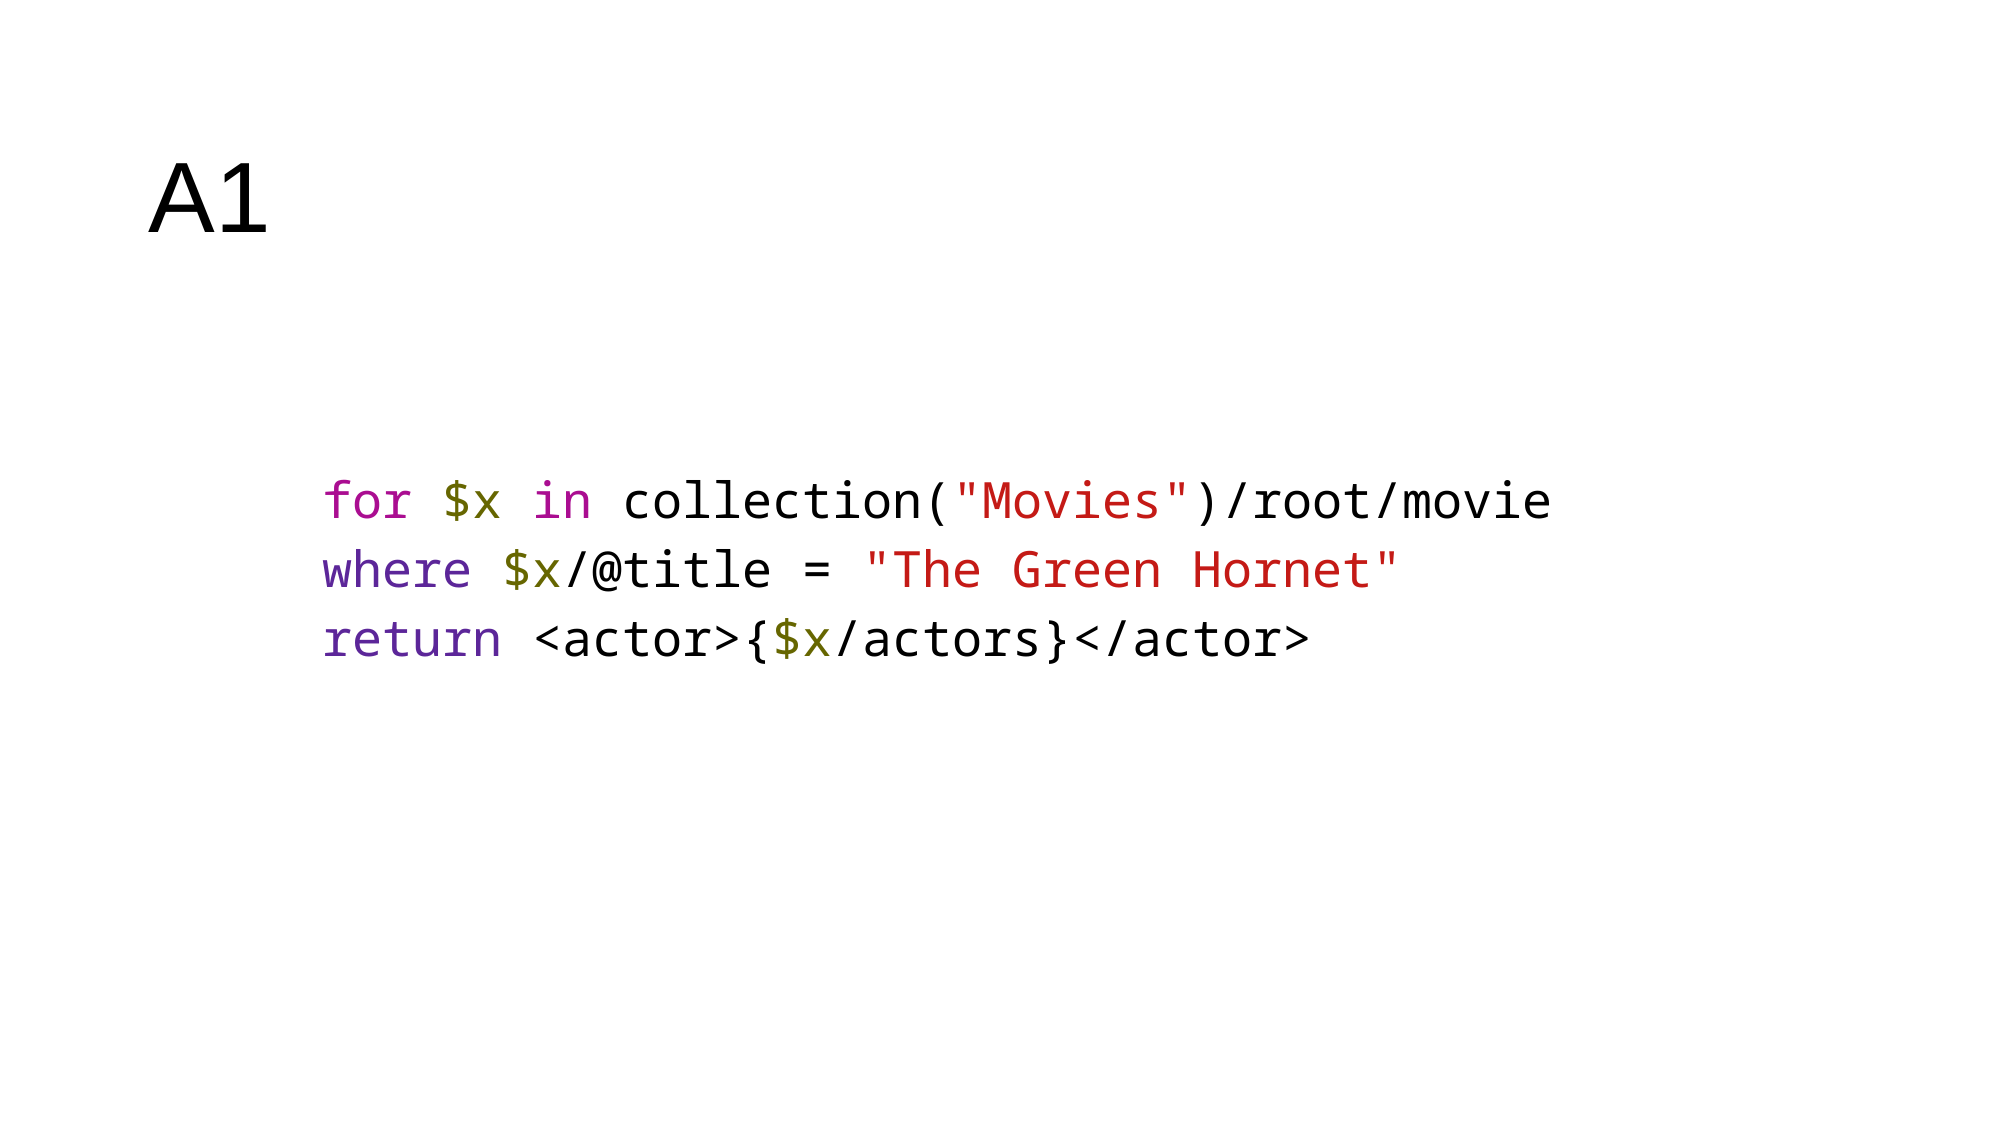

A1
for $x in collection("Movies")/root/movie
where $x/@title = "The Green Hornet"
return <actor>{$x/actors}</actor>